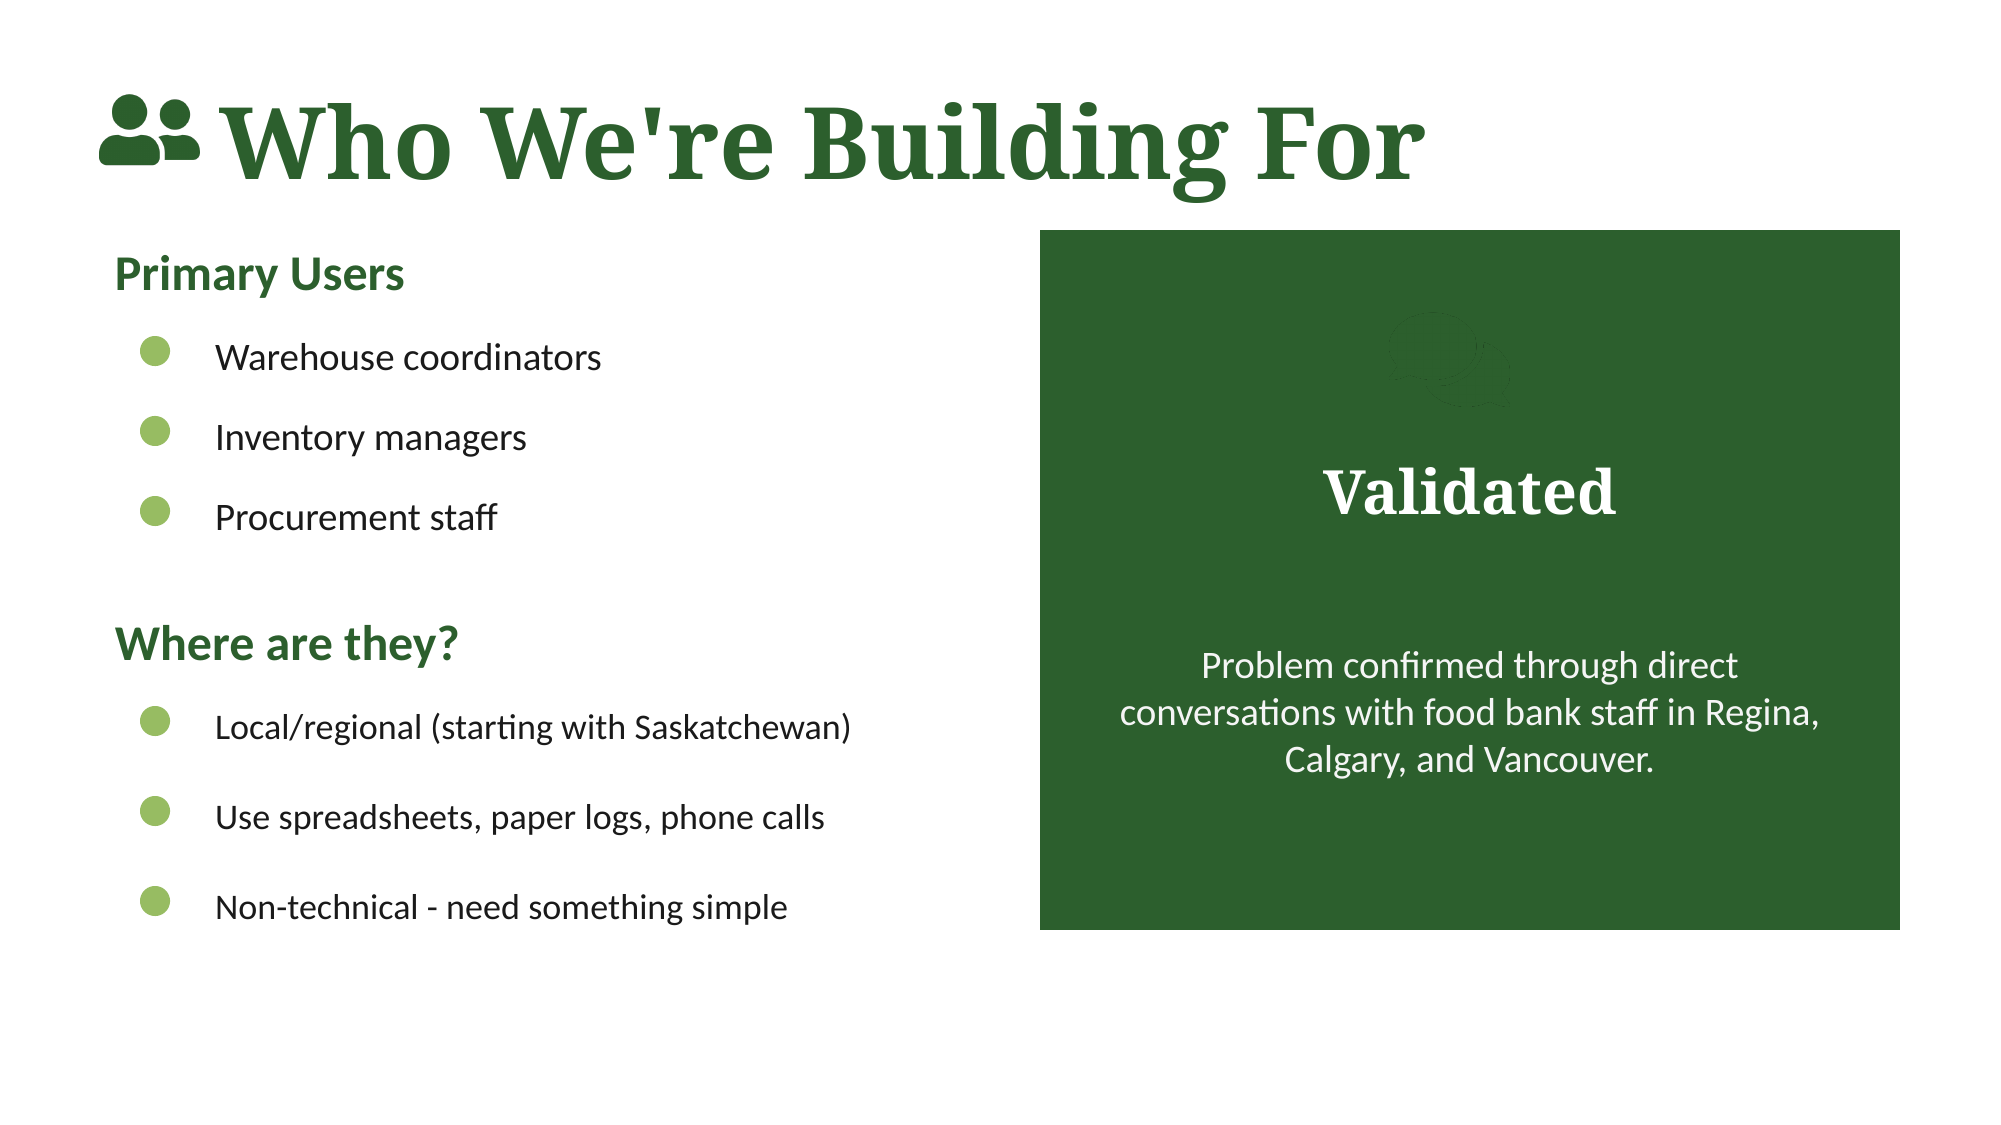

Who We're Building For
Primary Users
Warehouse coordinators
Inventory managers
Validated
Procurement staff
Problem confirmed through direct conversations with food bank staff in Regina, Calgary, and Vancouver.
Where are they?
Local/regional (starting with Saskatchewan)
Use spreadsheets, paper logs, phone calls
Non-technical - need something simple